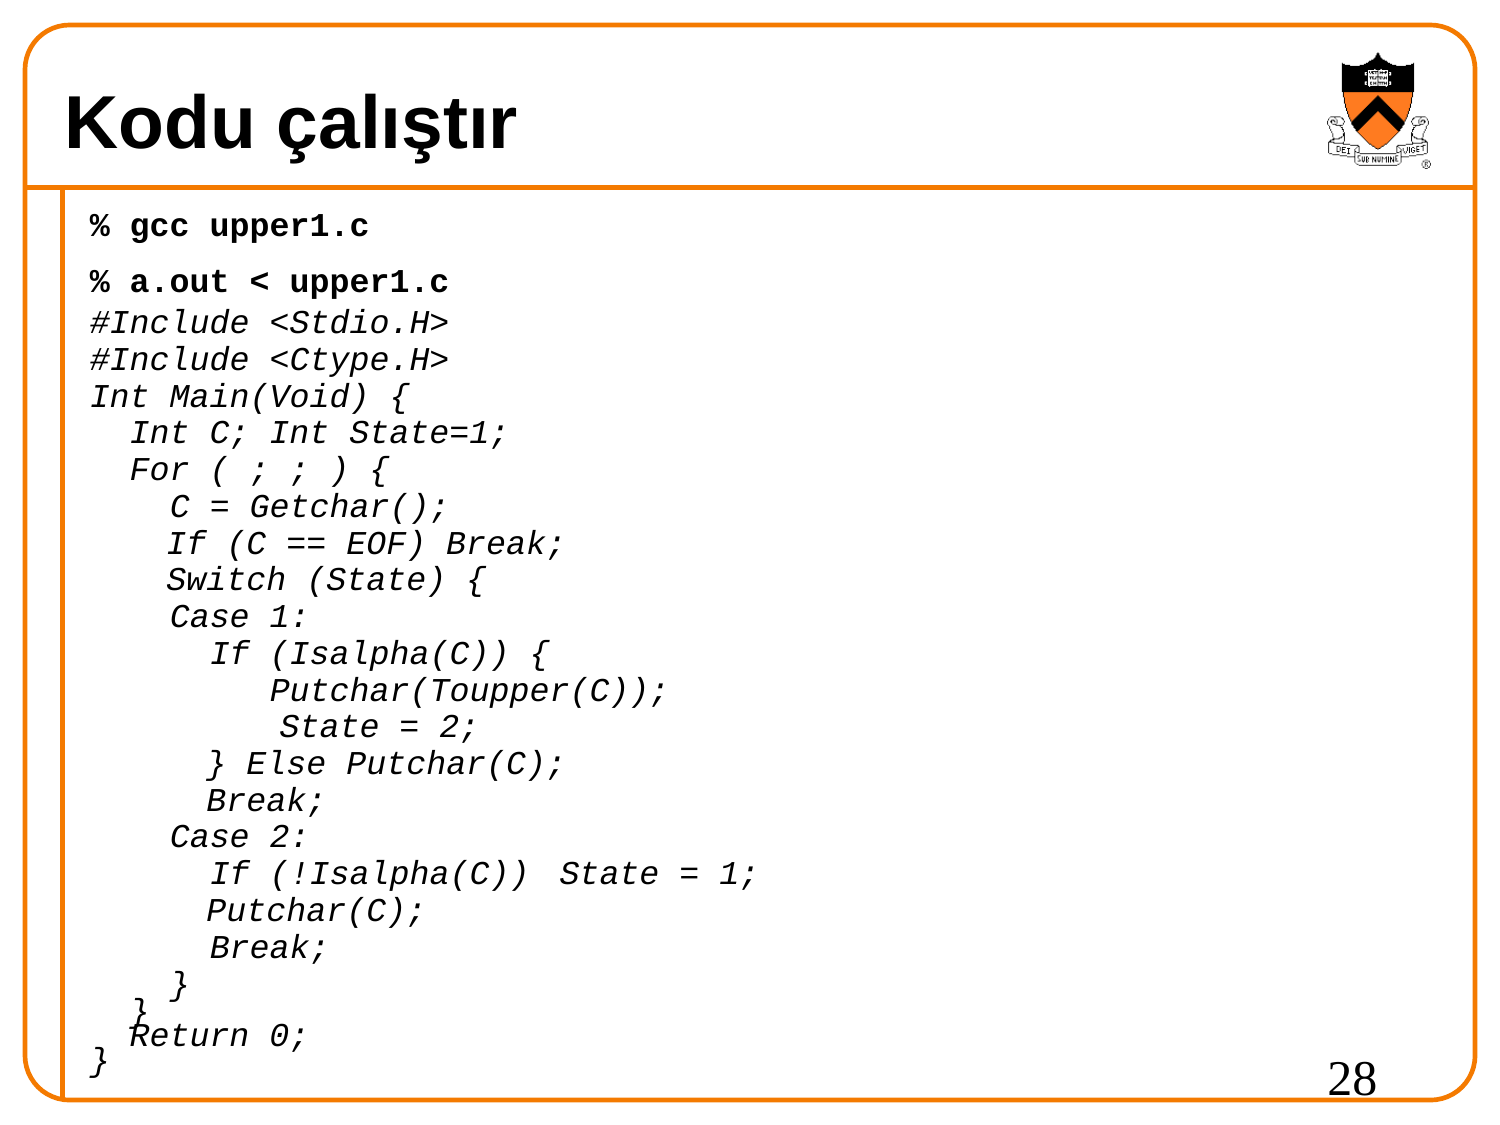

# Kodu çalıştır
% gcc upper1.c
% a.out < upper1.c
#Include <Stdio.H>
#Include <Ctype.H>
Int Main(Void) {
 Int C; Int State=1;
 For ( ; ; ) {
 C = Getchar();
	 If (C == EOF) Break;
	 Switch (State) {
 Case 1:
 If (Isalpha(C)) {
 Putchar(Toupper(C));
 	 State = 2;
	 } Else Putchar(C);
	 Break;
 Case 2:
 If (!Isalpha(C))	 State = 1;
	 Putchar(C);
 Break;
 }
 }
 Return 0;
}
28